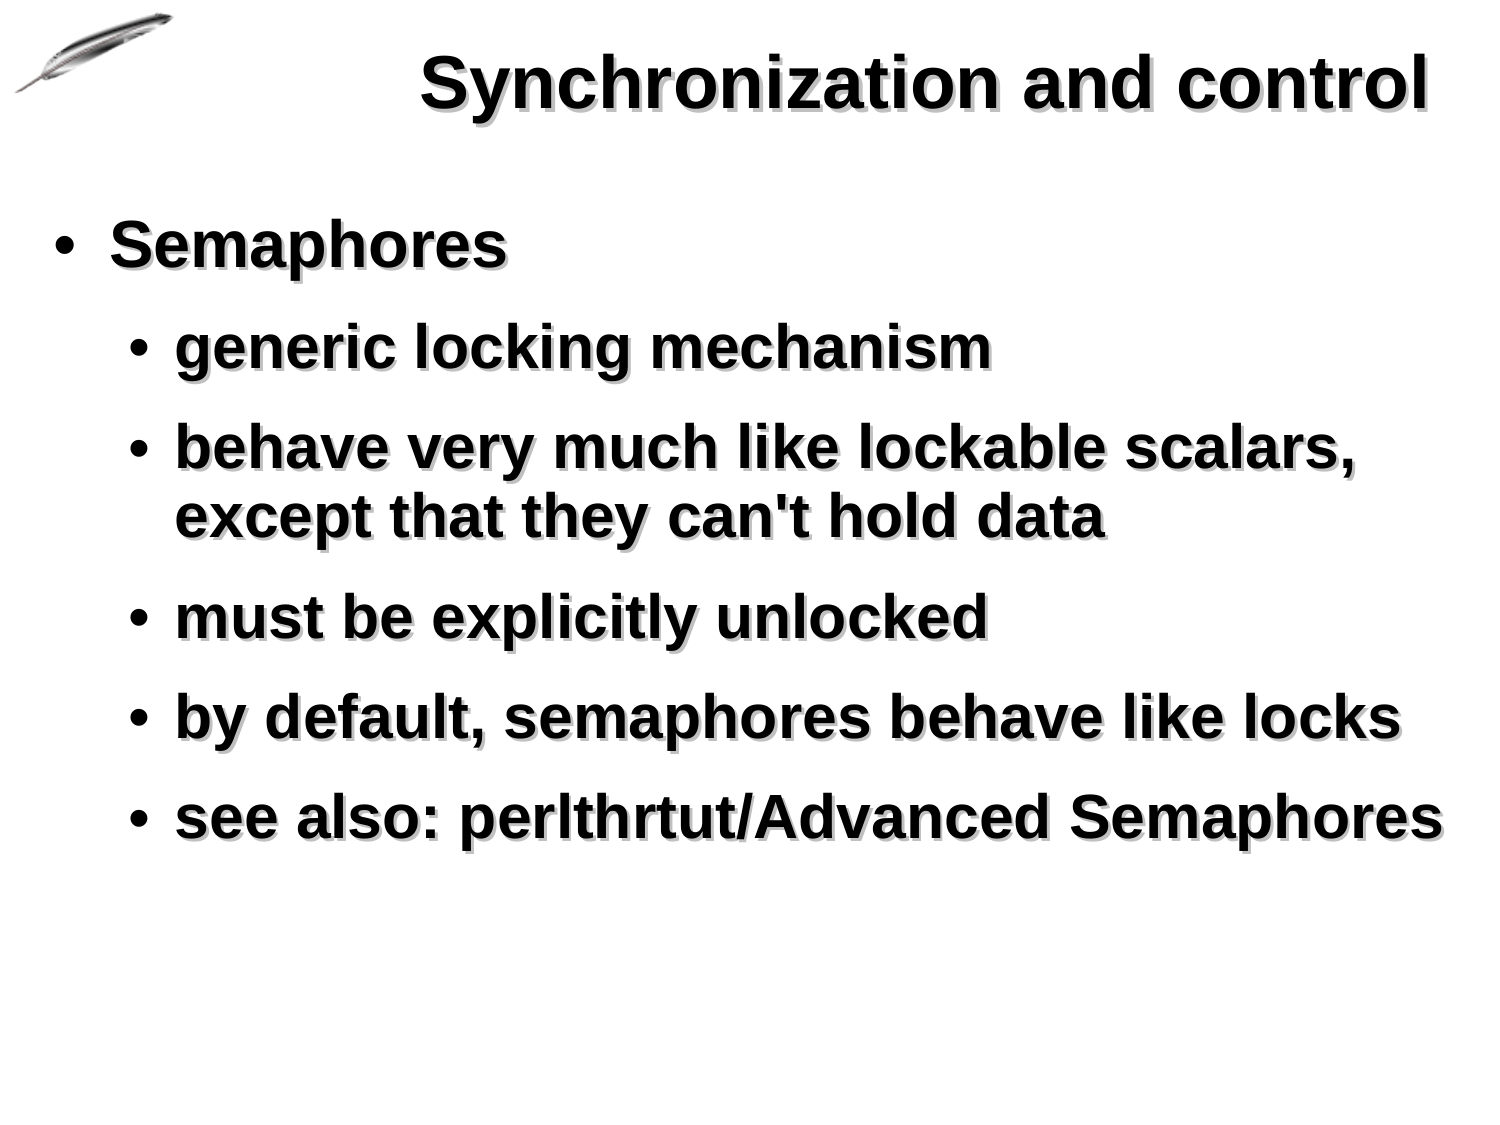

# Synchronization and control
Semaphores
generic locking mechanism
behave very much like lockable scalars, except that they can't hold data
must be explicitly unlocked
by default, semaphores behave like locks
see also: perlthrtut/Advanced Semaphores